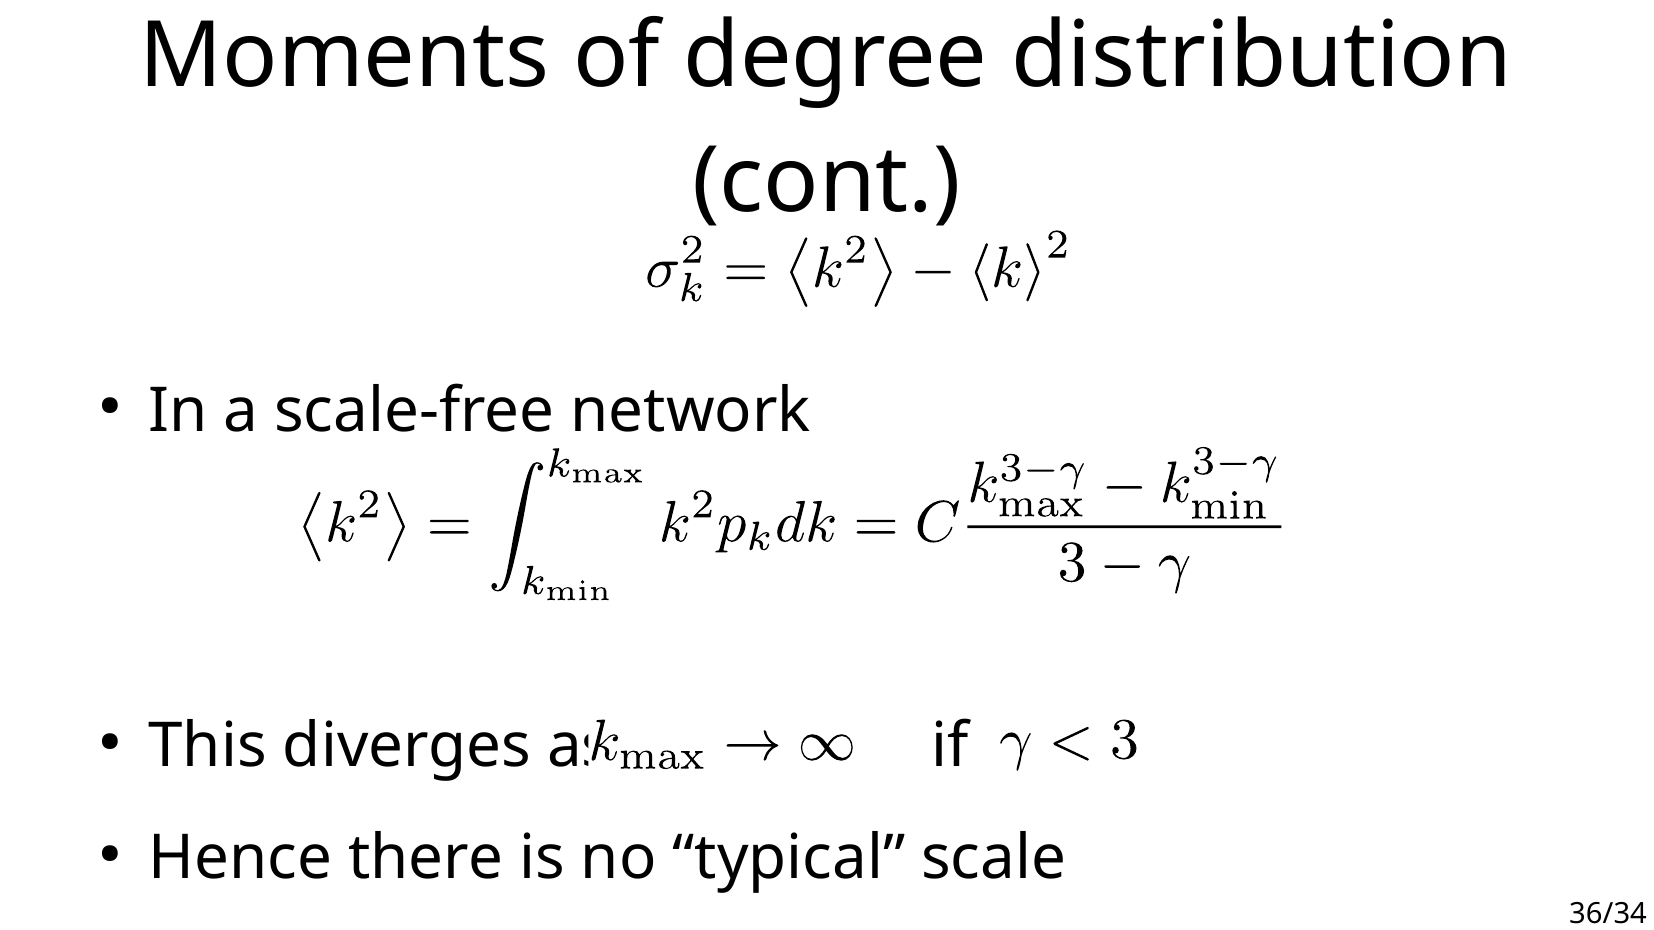

# Moments of degree distribution (cont.)
In a scale-free network
This diverges as if
Hence there is no “typical” scale
36